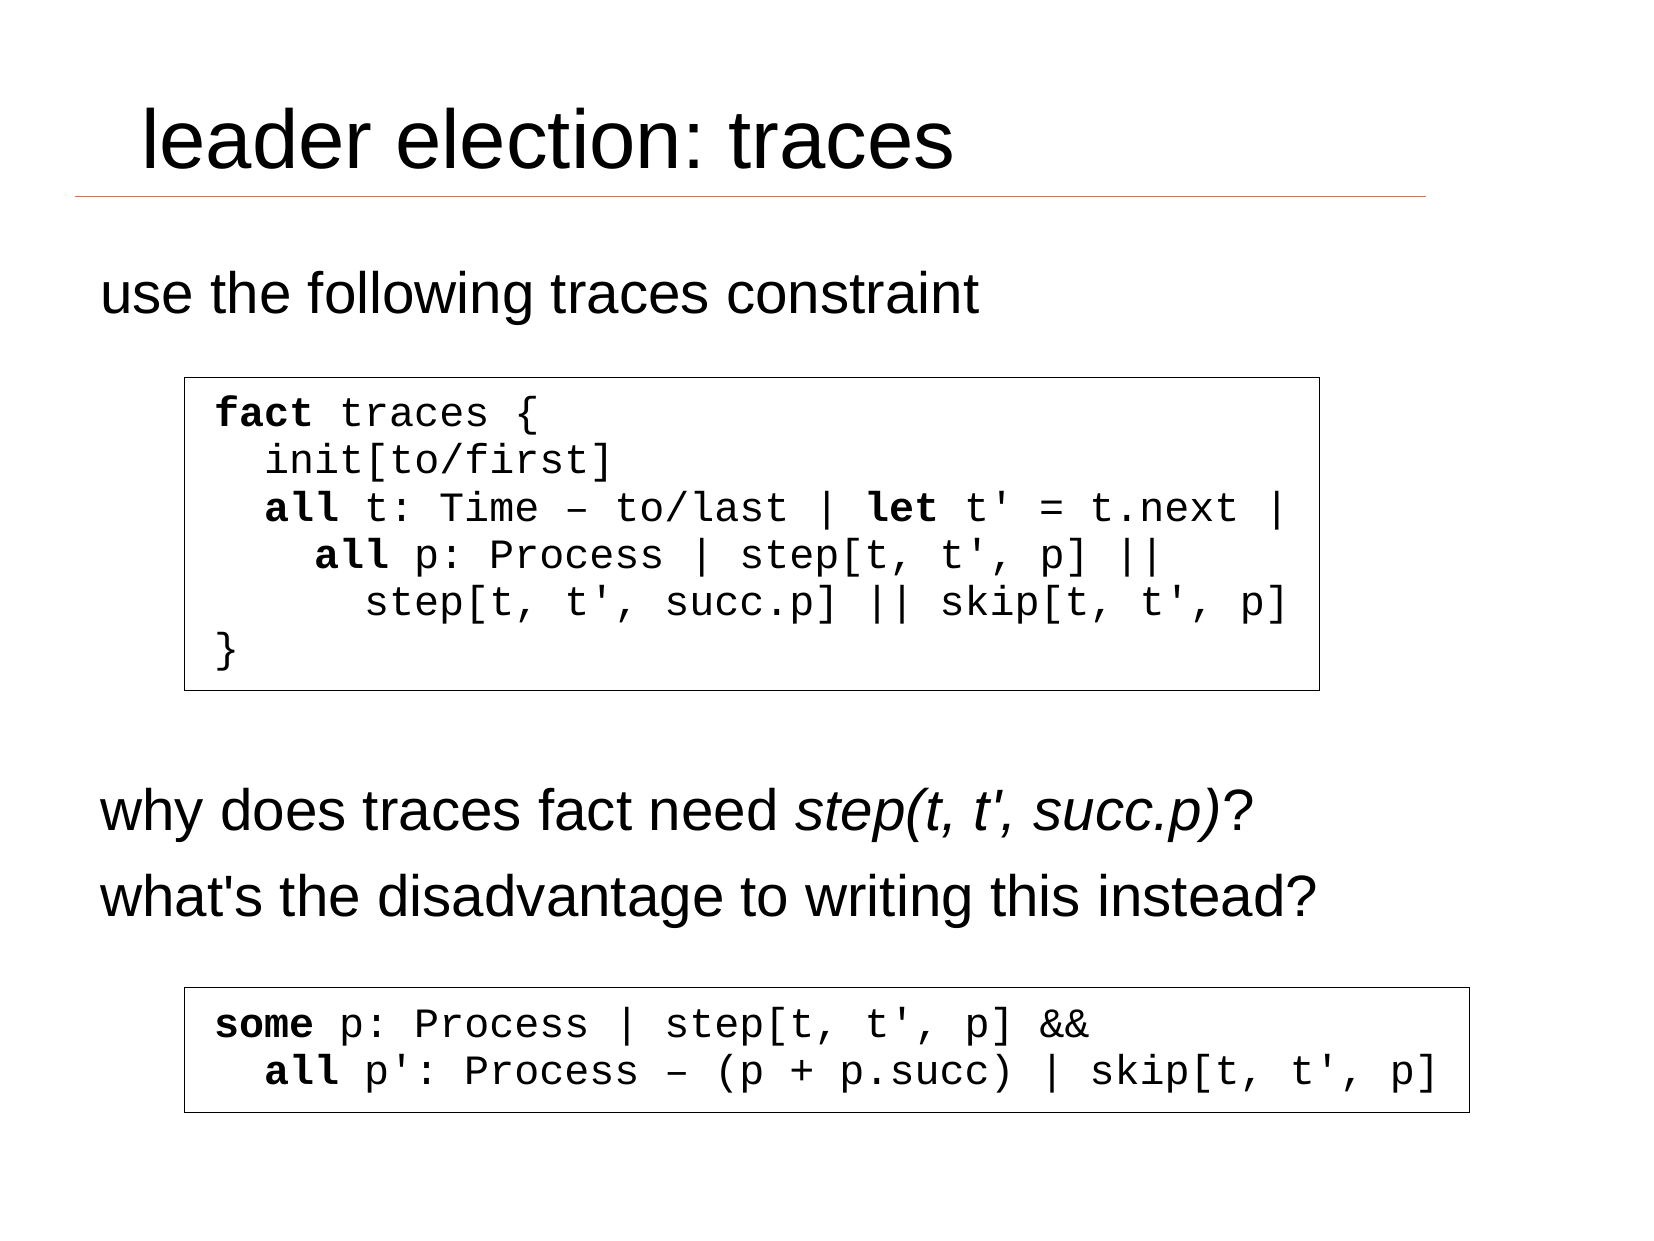

# leader election: traces
use the following traces constraint
why does traces fact need step(t, t', succ.p)?
what's the disadvantage to writing this instead?
fact traces {
 init[to/first]
 all t: Time – to/last | let t' = t.next |
 all p: Process | step[t, t', p] ||
 step[t, t', succ.p] || skip[t, t', p]
}
some p: Process | step[t, t', p] &&
 all p': Process – (p + p.succ) | skip[t, t', p]